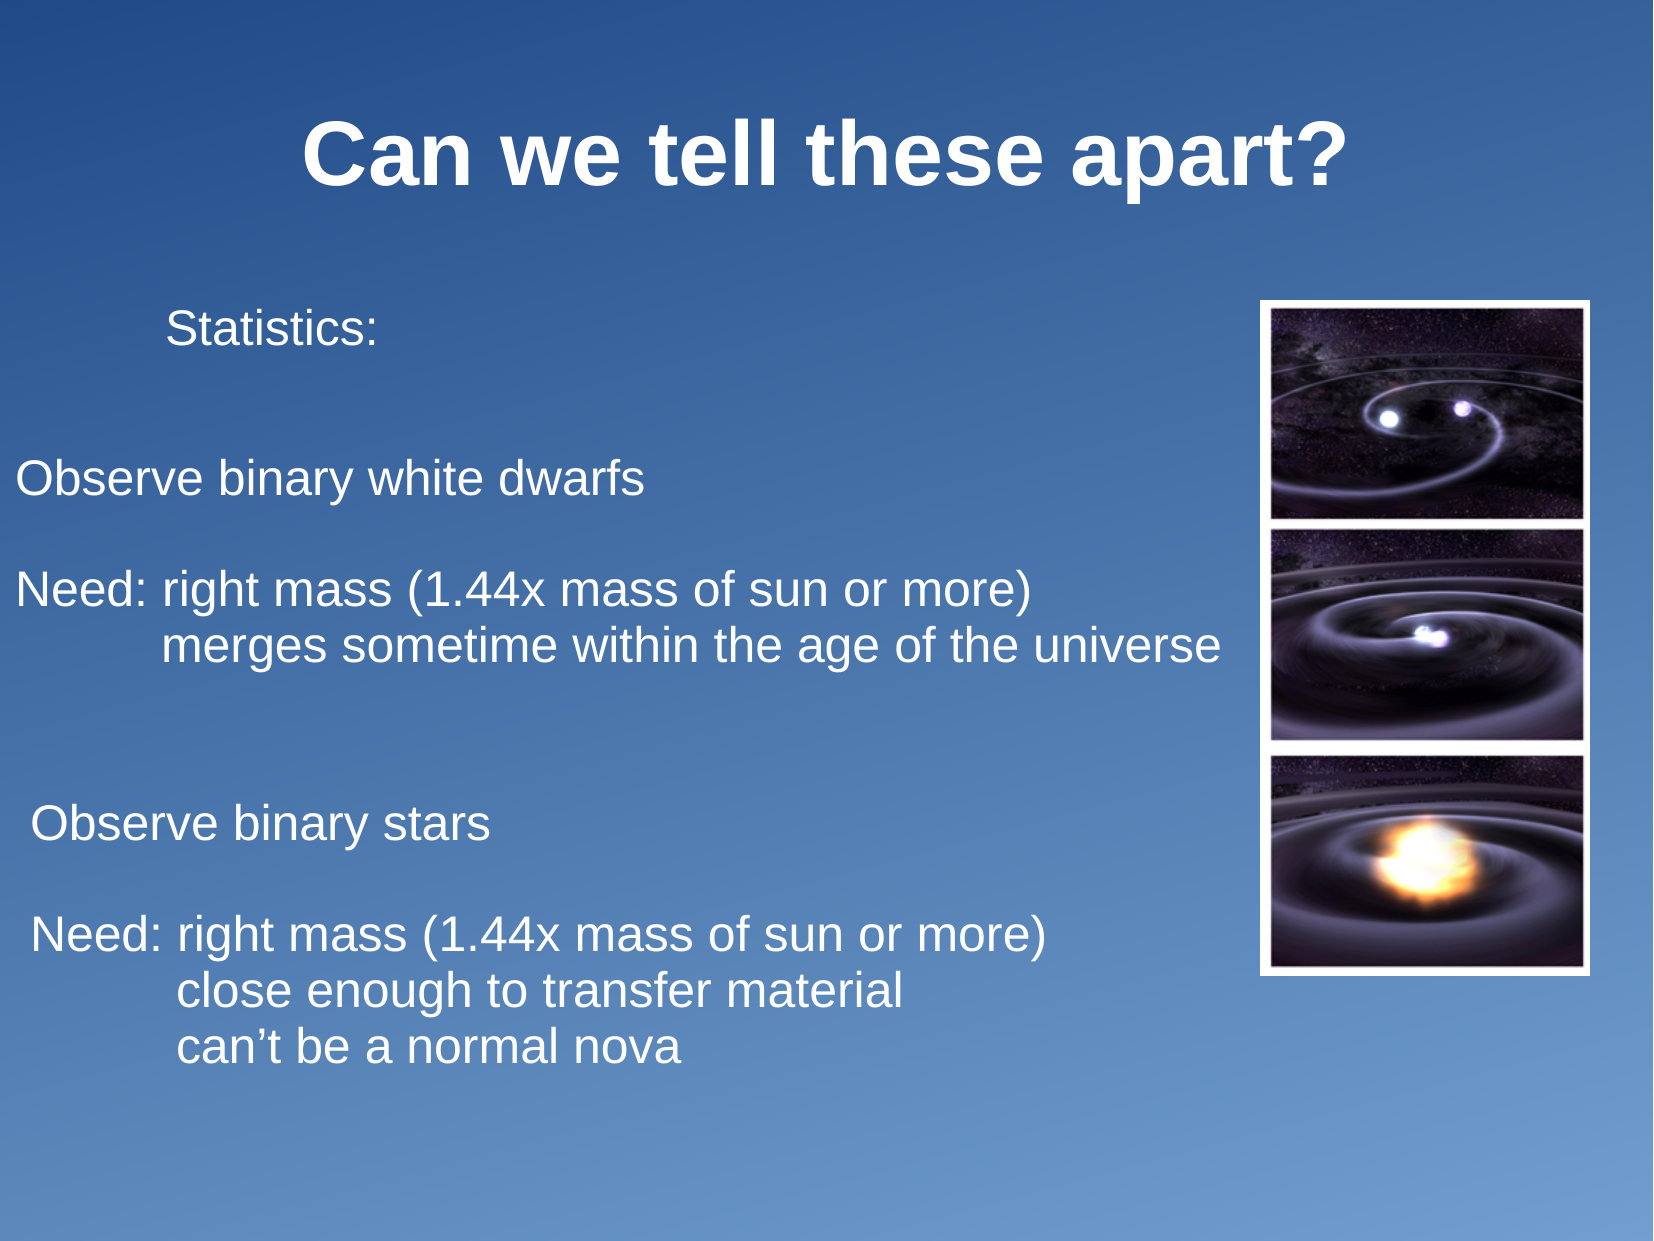

# Can we tell these apart?
Statistics:
Observe binary white dwarfs
Need: right mass (1.44x mass of sun or more)
	 merges sometime within the age of the universe
Observe binary stars
Need: right mass (1.44x mass of sun or more)
	 close enough to transfer material
	 can’t be a normal nova